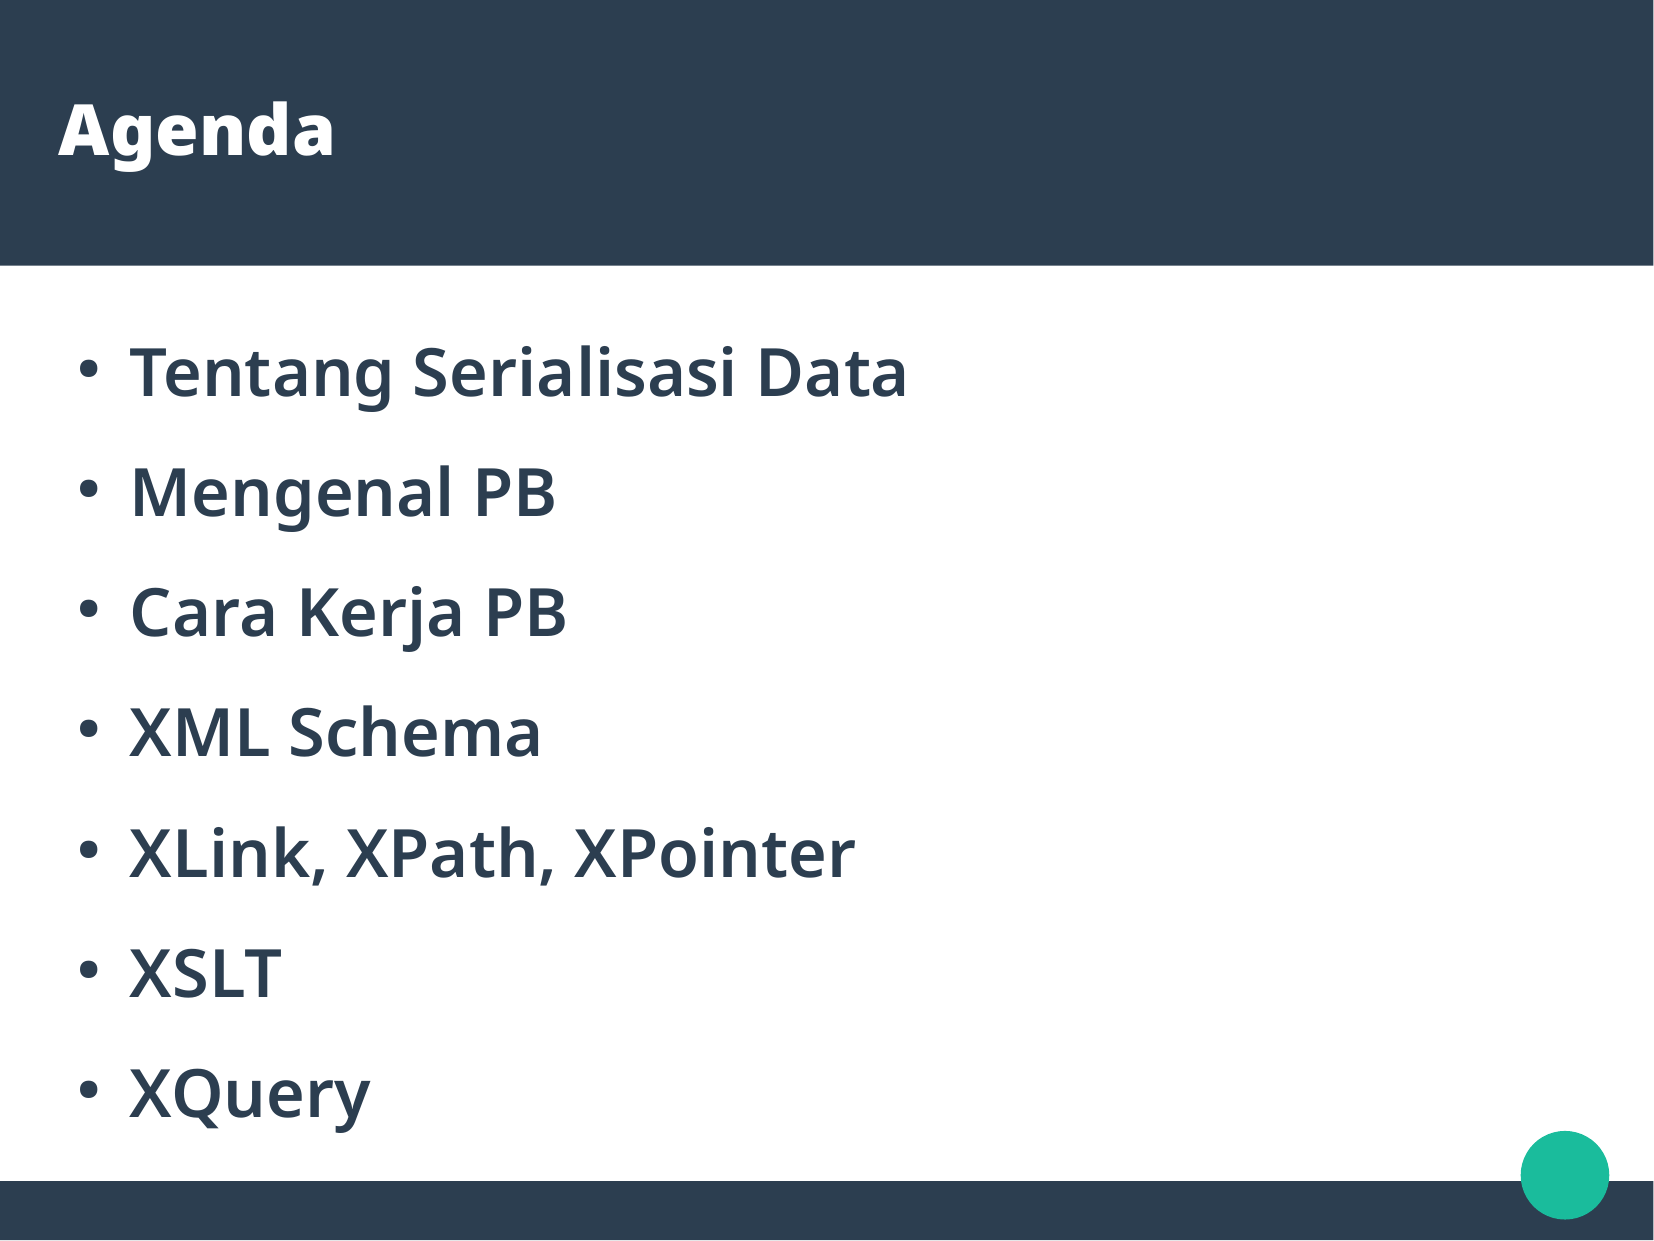

# Agenda
Tentang Serialisasi Data
Mengenal PB
Cara Kerja PB
XML Schema
XLink, XPath, XPointer
XSLT
XQuery